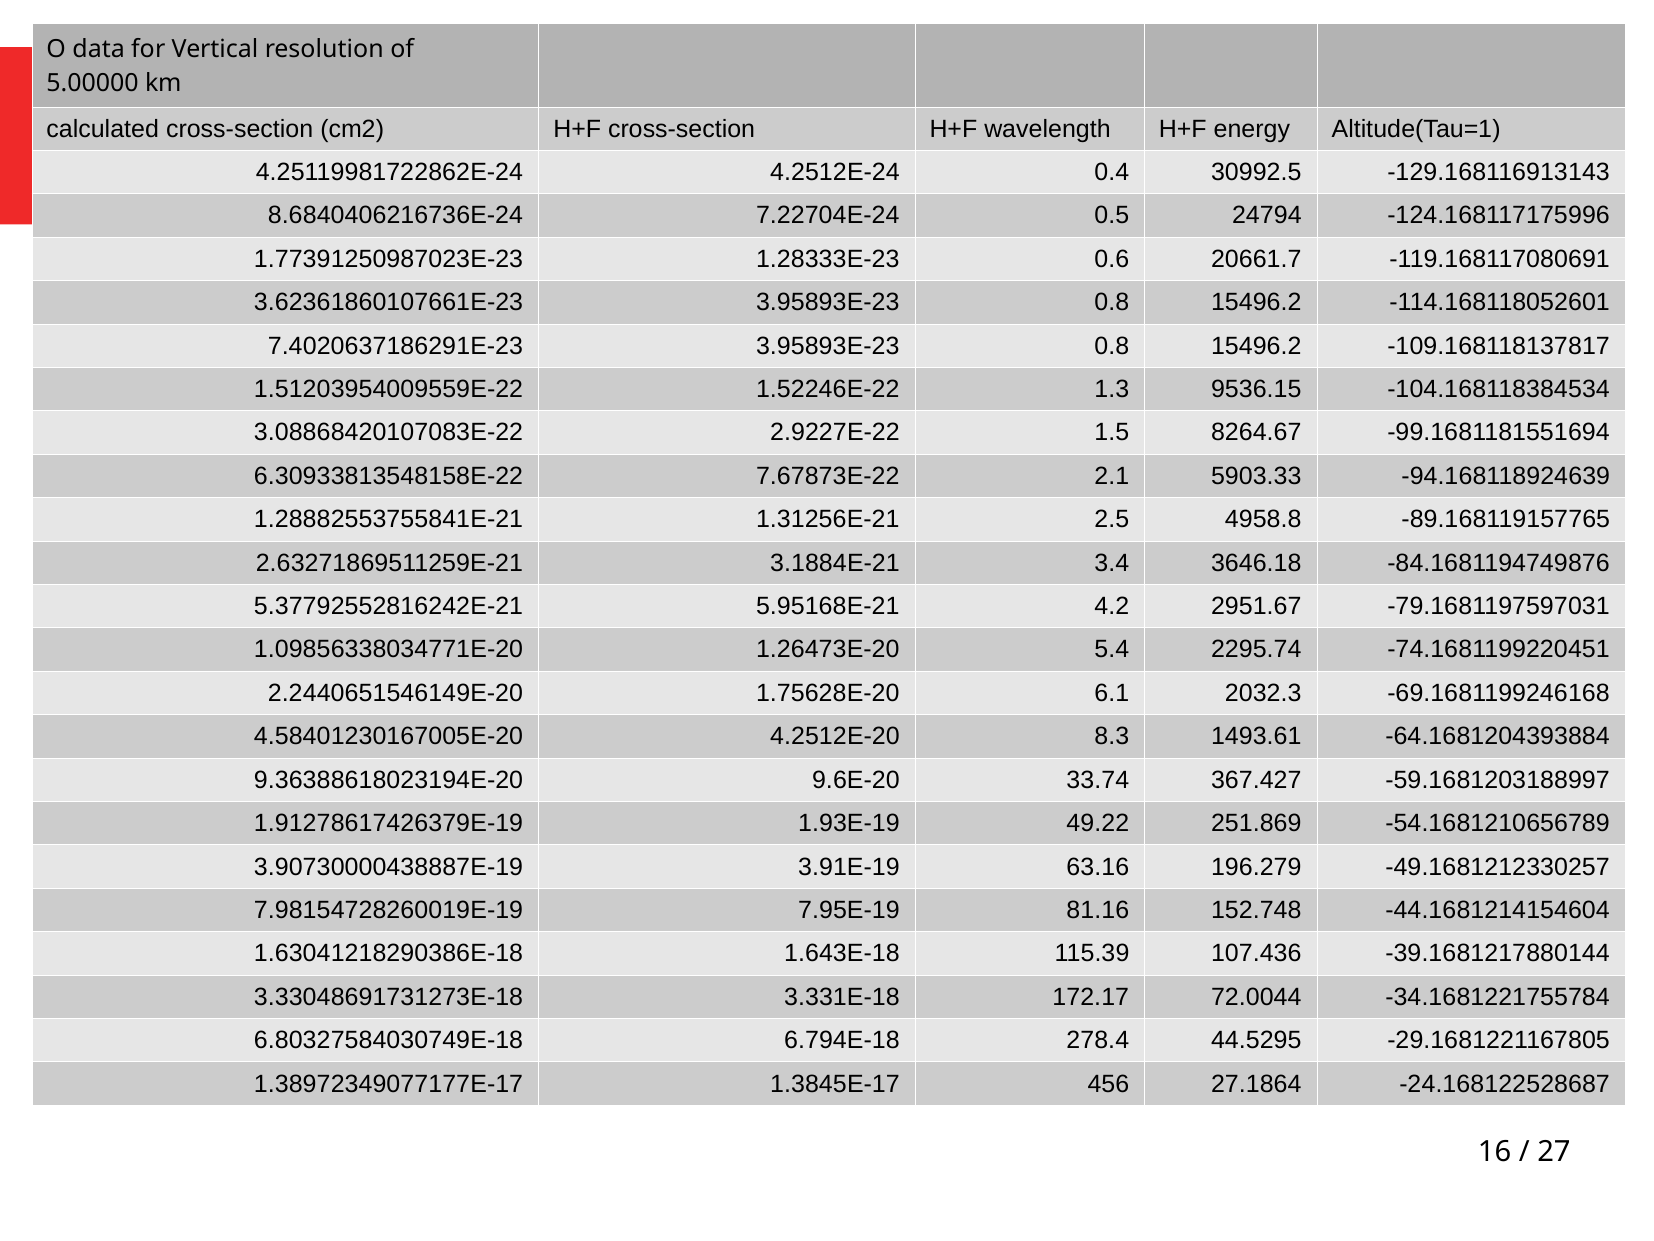

| O data for Vertical resolution of 5.00000 km | | | | |
| --- | --- | --- | --- | --- |
| calculated cross-section (cm2) | H+F cross-section | H+F wavelength | H+F energy | Altitude(Tau=1) |
| 4.25119981722862E-24 | 4.2512E-24 | 0.4 | 30992.5 | -129.168116913143 |
| 8.6840406216736E-24 | 7.22704E-24 | 0.5 | 24794 | -124.168117175996 |
| 1.77391250987023E-23 | 1.28333E-23 | 0.6 | 20661.7 | -119.168117080691 |
| 3.62361860107661E-23 | 3.95893E-23 | 0.8 | 15496.2 | -114.168118052601 |
| 7.4020637186291E-23 | 3.95893E-23 | 0.8 | 15496.2 | -109.168118137817 |
| 1.51203954009559E-22 | 1.52246E-22 | 1.3 | 9536.15 | -104.168118384534 |
| 3.08868420107083E-22 | 2.9227E-22 | 1.5 | 8264.67 | -99.1681181551694 |
| 6.30933813548158E-22 | 7.67873E-22 | 2.1 | 5903.33 | -94.168118924639 |
| 1.28882553755841E-21 | 1.31256E-21 | 2.5 | 4958.8 | -89.168119157765 |
| 2.63271869511259E-21 | 3.1884E-21 | 3.4 | 3646.18 | -84.1681194749876 |
| 5.37792552816242E-21 | 5.95168E-21 | 4.2 | 2951.67 | -79.1681197597031 |
| 1.09856338034771E-20 | 1.26473E-20 | 5.4 | 2295.74 | -74.1681199220451 |
| 2.2440651546149E-20 | 1.75628E-20 | 6.1 | 2032.3 | -69.1681199246168 |
| 4.58401230167005E-20 | 4.2512E-20 | 8.3 | 1493.61 | -64.1681204393884 |
| 9.36388618023194E-20 | 9.6E-20 | 33.74 | 367.427 | -59.1681203188997 |
| 1.91278617426379E-19 | 1.93E-19 | 49.22 | 251.869 | -54.1681210656789 |
| 3.90730000438887E-19 | 3.91E-19 | 63.16 | 196.279 | -49.1681212330257 |
| 7.98154728260019E-19 | 7.95E-19 | 81.16 | 152.748 | -44.1681214154604 |
| 1.63041218290386E-18 | 1.643E-18 | 115.39 | 107.436 | -39.1681217880144 |
| 3.33048691731273E-18 | 3.331E-18 | 172.17 | 72.0044 | -34.1681221755784 |
| 6.80327584030749E-18 | 6.794E-18 | 278.4 | 44.5295 | -29.1681221167805 |
| 1.38972349077177E-17 | 1.3845E-17 | 456 | 27.1864 | -24.168122528687 |
16